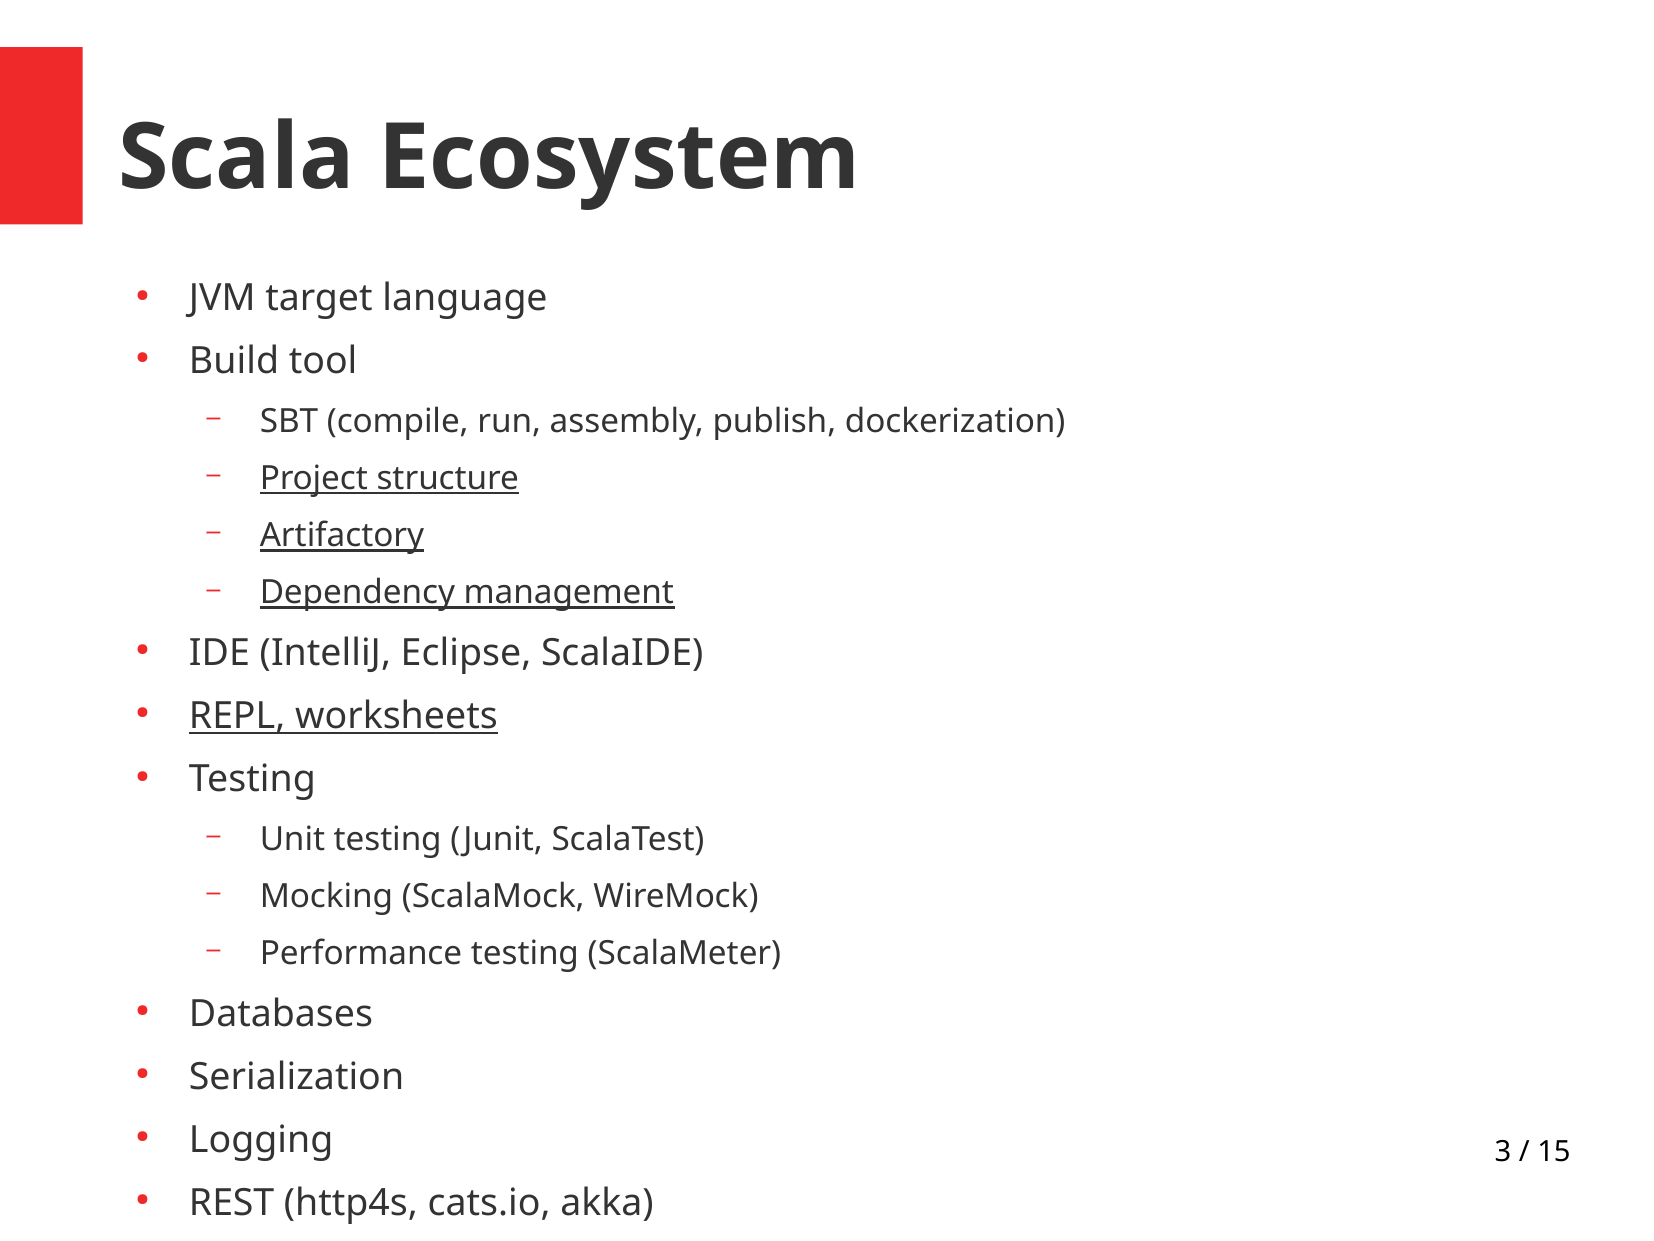

# Scala Ecosystem
JVM target language
Build tool
SBT (compile, run, assembly, publish, dockerization)
Project structure
Artifactory
Dependency management
IDE (IntelliJ, Eclipse, ScalaIDE)
REPL, worksheets
Testing
Unit testing (Junit, ScalaTest)
Mocking (ScalaMock, WireMock)
Performance testing (ScalaMeter)
Databases
Serialization
Logging
REST (http4s, cats.io, akka)
UI / GUI (ScalaFx, Scala.js)
3